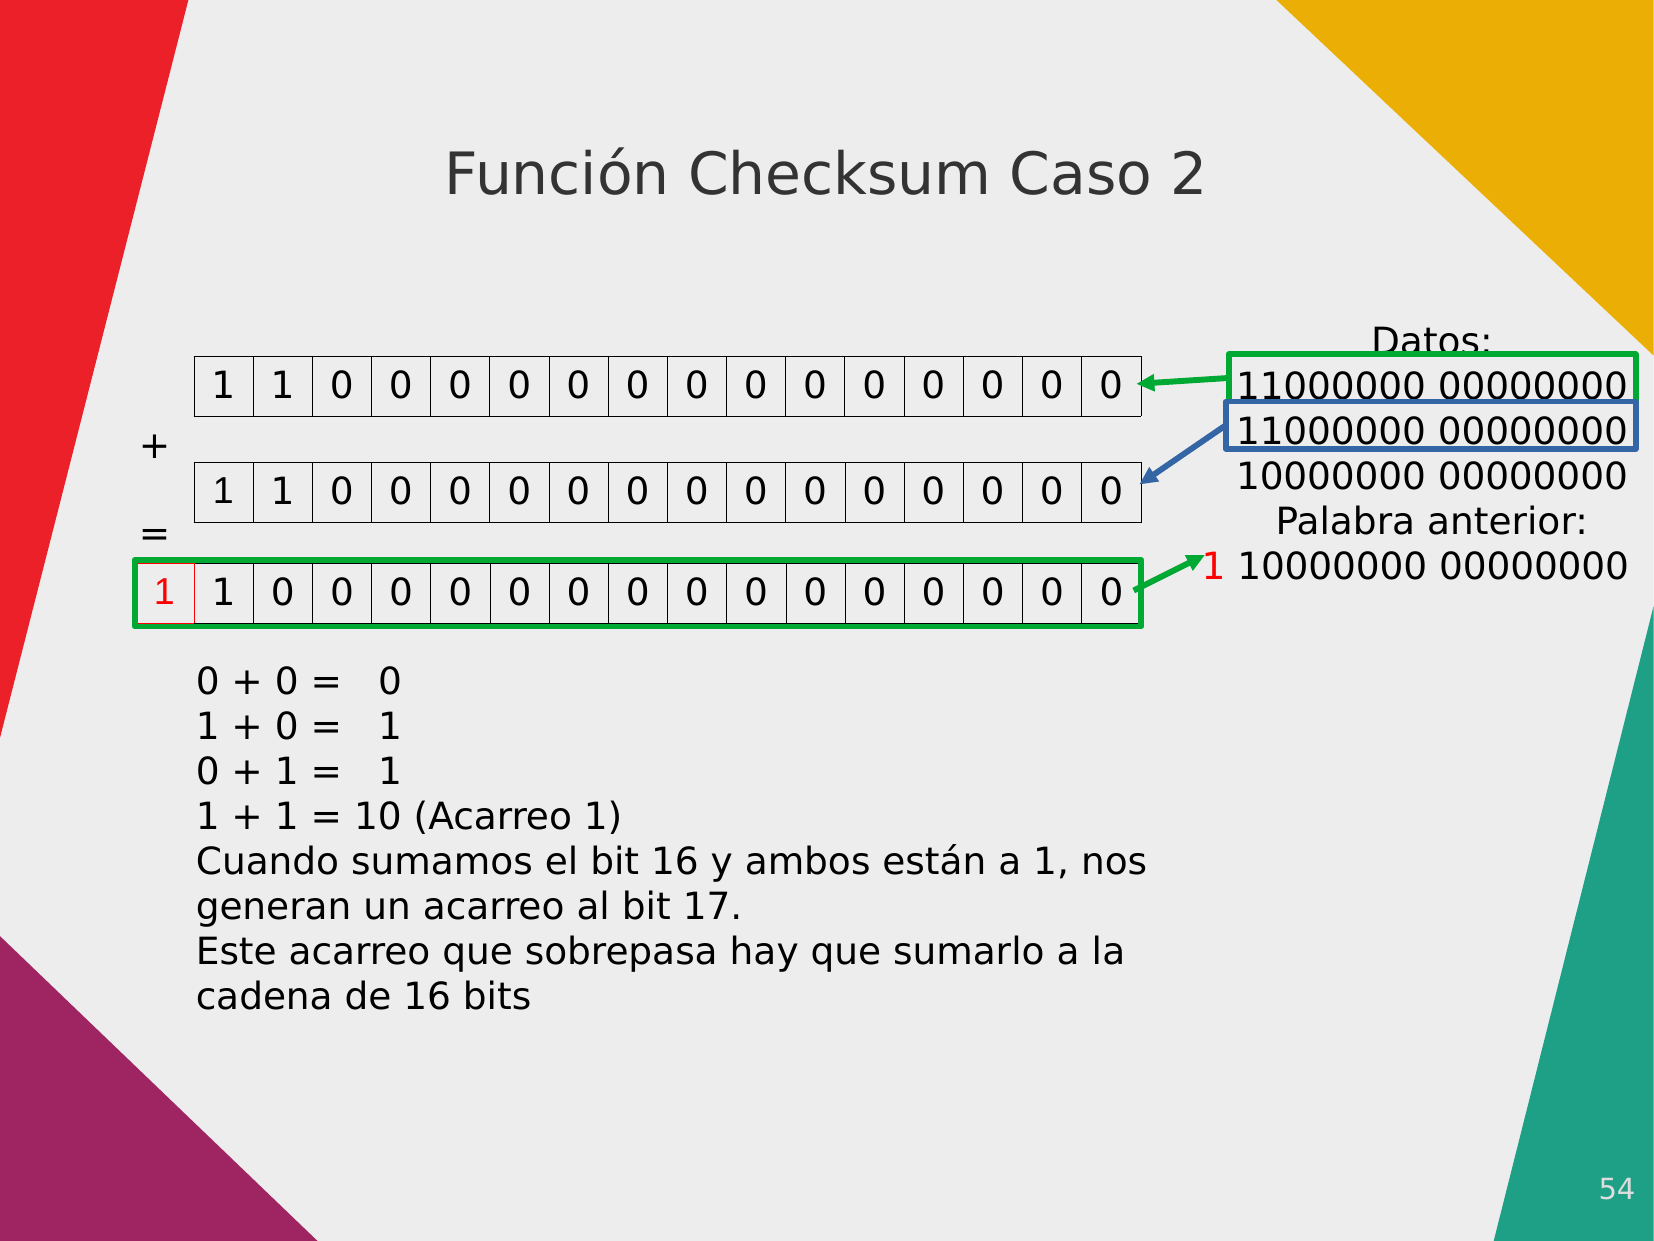

Función Checksum Caso 2
Datos:
11000000 00000000
11000000 00000000
10000000 00000000
Palabra anterior:
1 10000000 00000000
| 1 | 1 | 0 | 0 | 0 | 0 | 0 | 0 | 0 | 0 | 0 | 0 | 0 | 0 | 0 | 0 |
| --- | --- | --- | --- | --- | --- | --- | --- | --- | --- | --- | --- | --- | --- | --- | --- |
+
| 1 | 1 | 0 | 0 | 0 | 0 | 0 | 0 | 0 | 0 | 0 | 0 | 0 | 0 | 0 | 0 |
| --- | --- | --- | --- | --- | --- | --- | --- | --- | --- | --- | --- | --- | --- | --- | --- |
=
| 1 | 1 | 0 | 0 | 0 | 0 | 0 | 0 | 0 | 0 | 0 | 0 | 0 | 0 | 0 | 0 | 0 |
| --- | --- | --- | --- | --- | --- | --- | --- | --- | --- | --- | --- | --- | --- | --- | --- | --- |
0 + 0 = 0
1 + 0 = 1
0 + 1 = 1
1 + 1 = 10 (Acarreo 1)
Cuando sumamos el bit 16 y ambos están a 1, nos generan un acarreo al bit 17.
Este acarreo que sobrepasa hay que sumarlo a la cadena de 16 bits
54